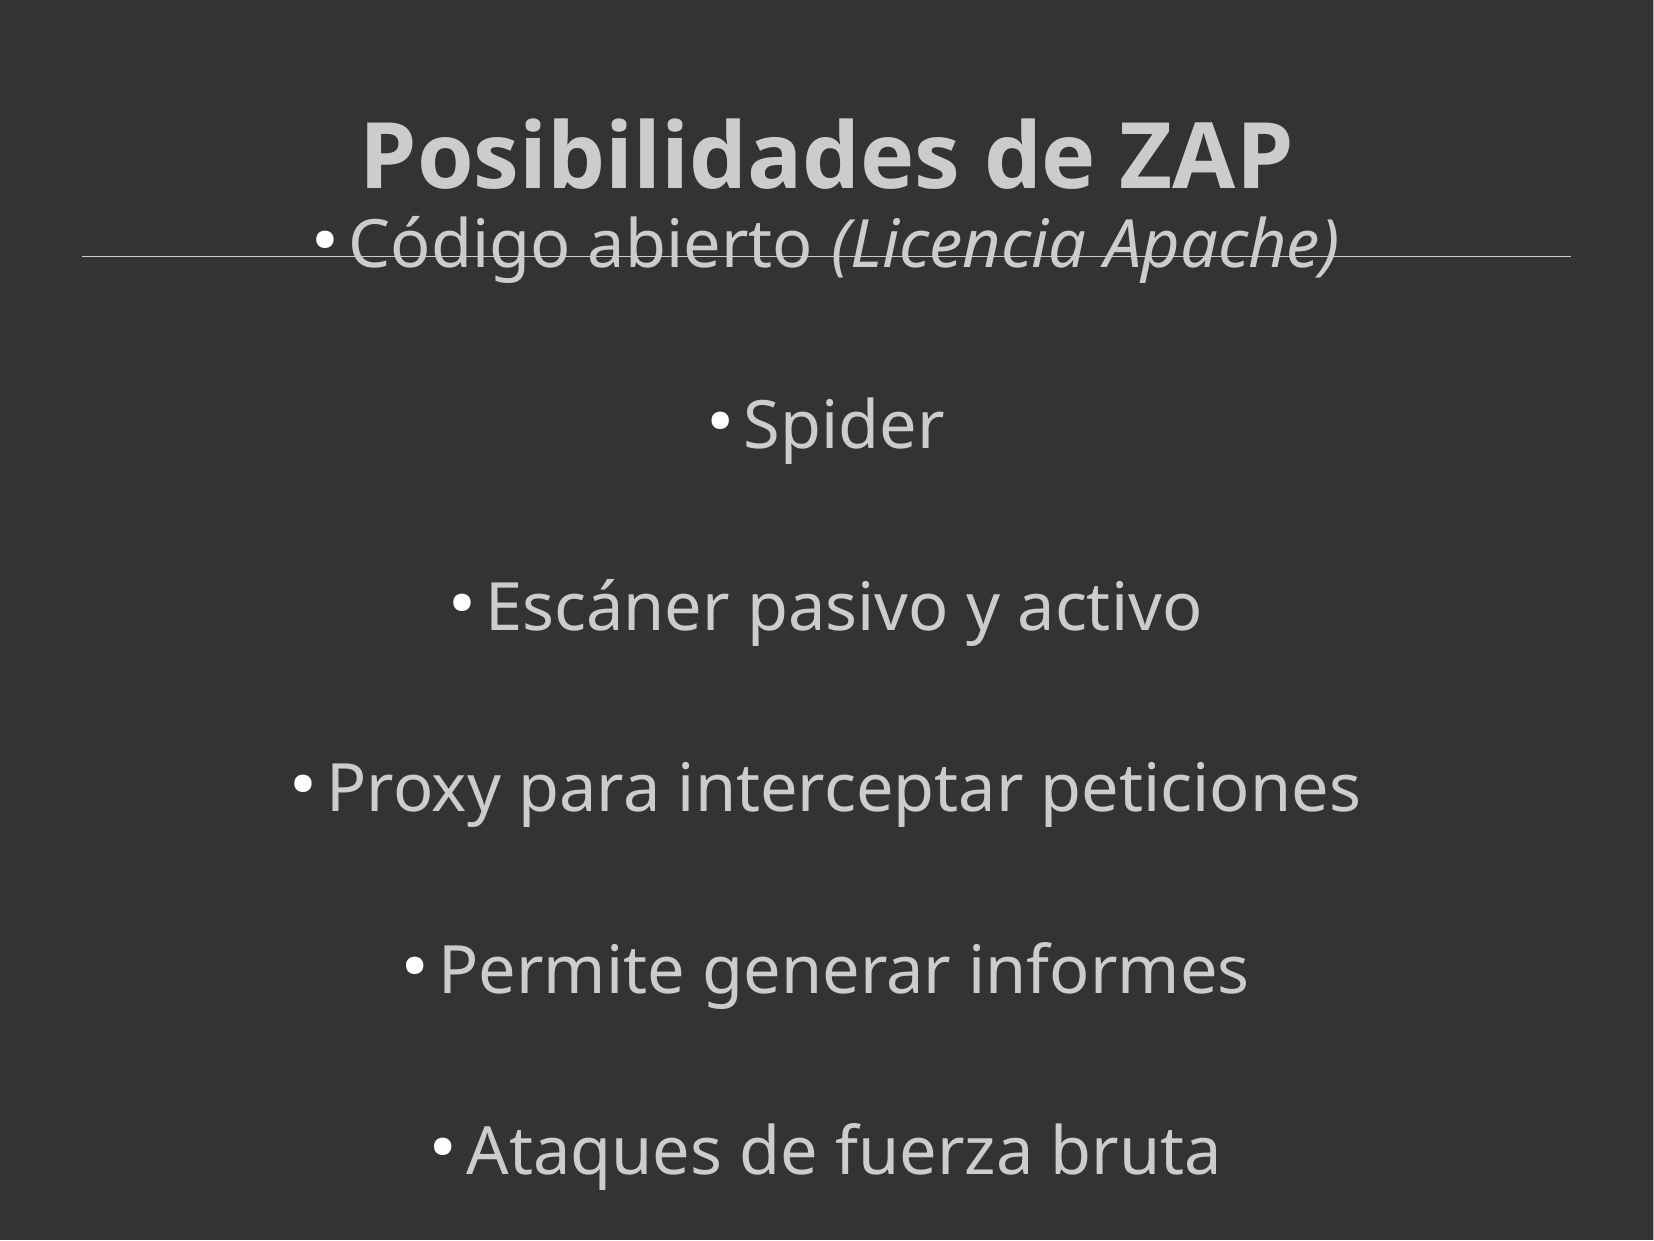

# Posibilidades de ZAP
Código abierto (Licencia Apache)
Spider
Escáner pasivo y activo
Proxy para interceptar peticiones
Permite generar informes
Ataques de fuerza bruta
....